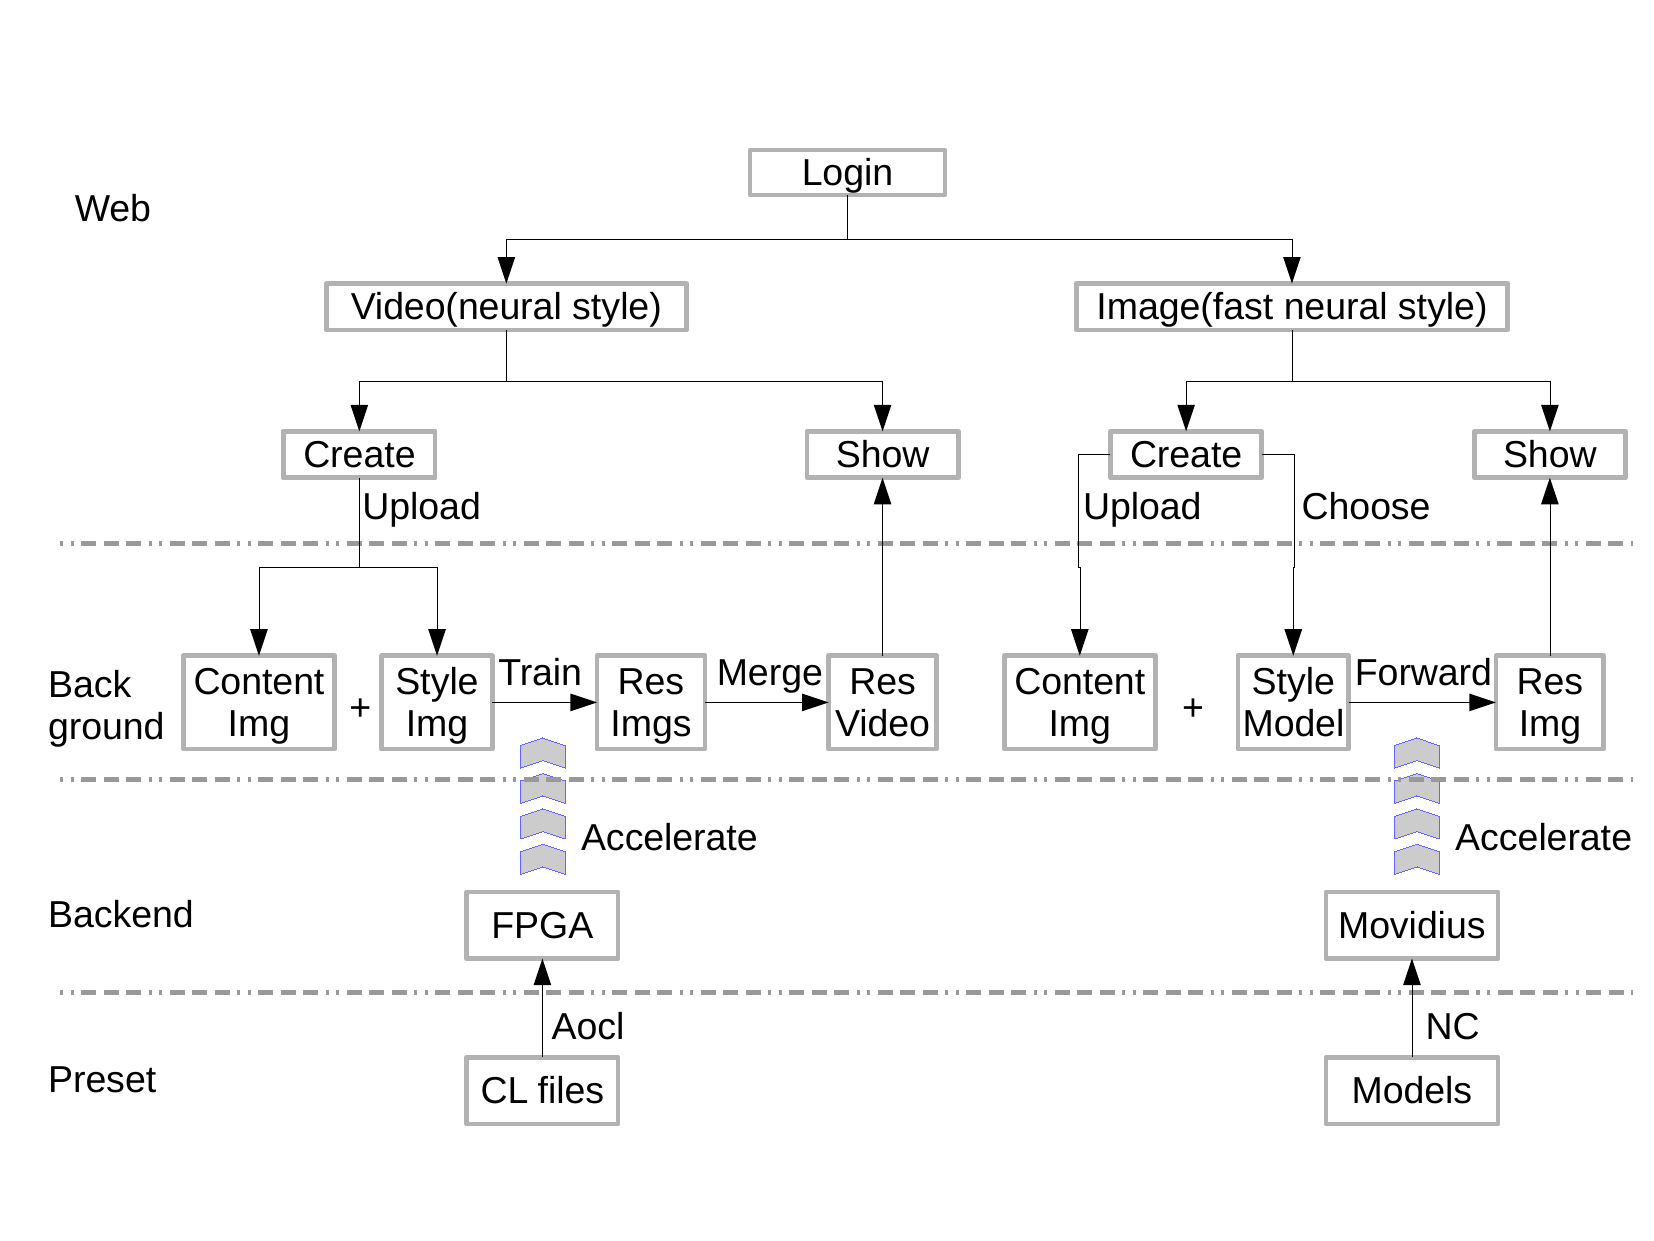

Login
Web
Video(neural style)
Image(fast neural style)
Create
Create
Show
Create
Show
Upload
Upload
Choose
Train
Merge
Forward
Back
ground
Content
Img
Style
Img
Res
Imgs
Res
Video
Content
Img
Style
Model
Res
Img
+
+
Accelerate
Accelerate
Backend
FPGA
Movidius
Aocl
NC
Preset
CL files
Models